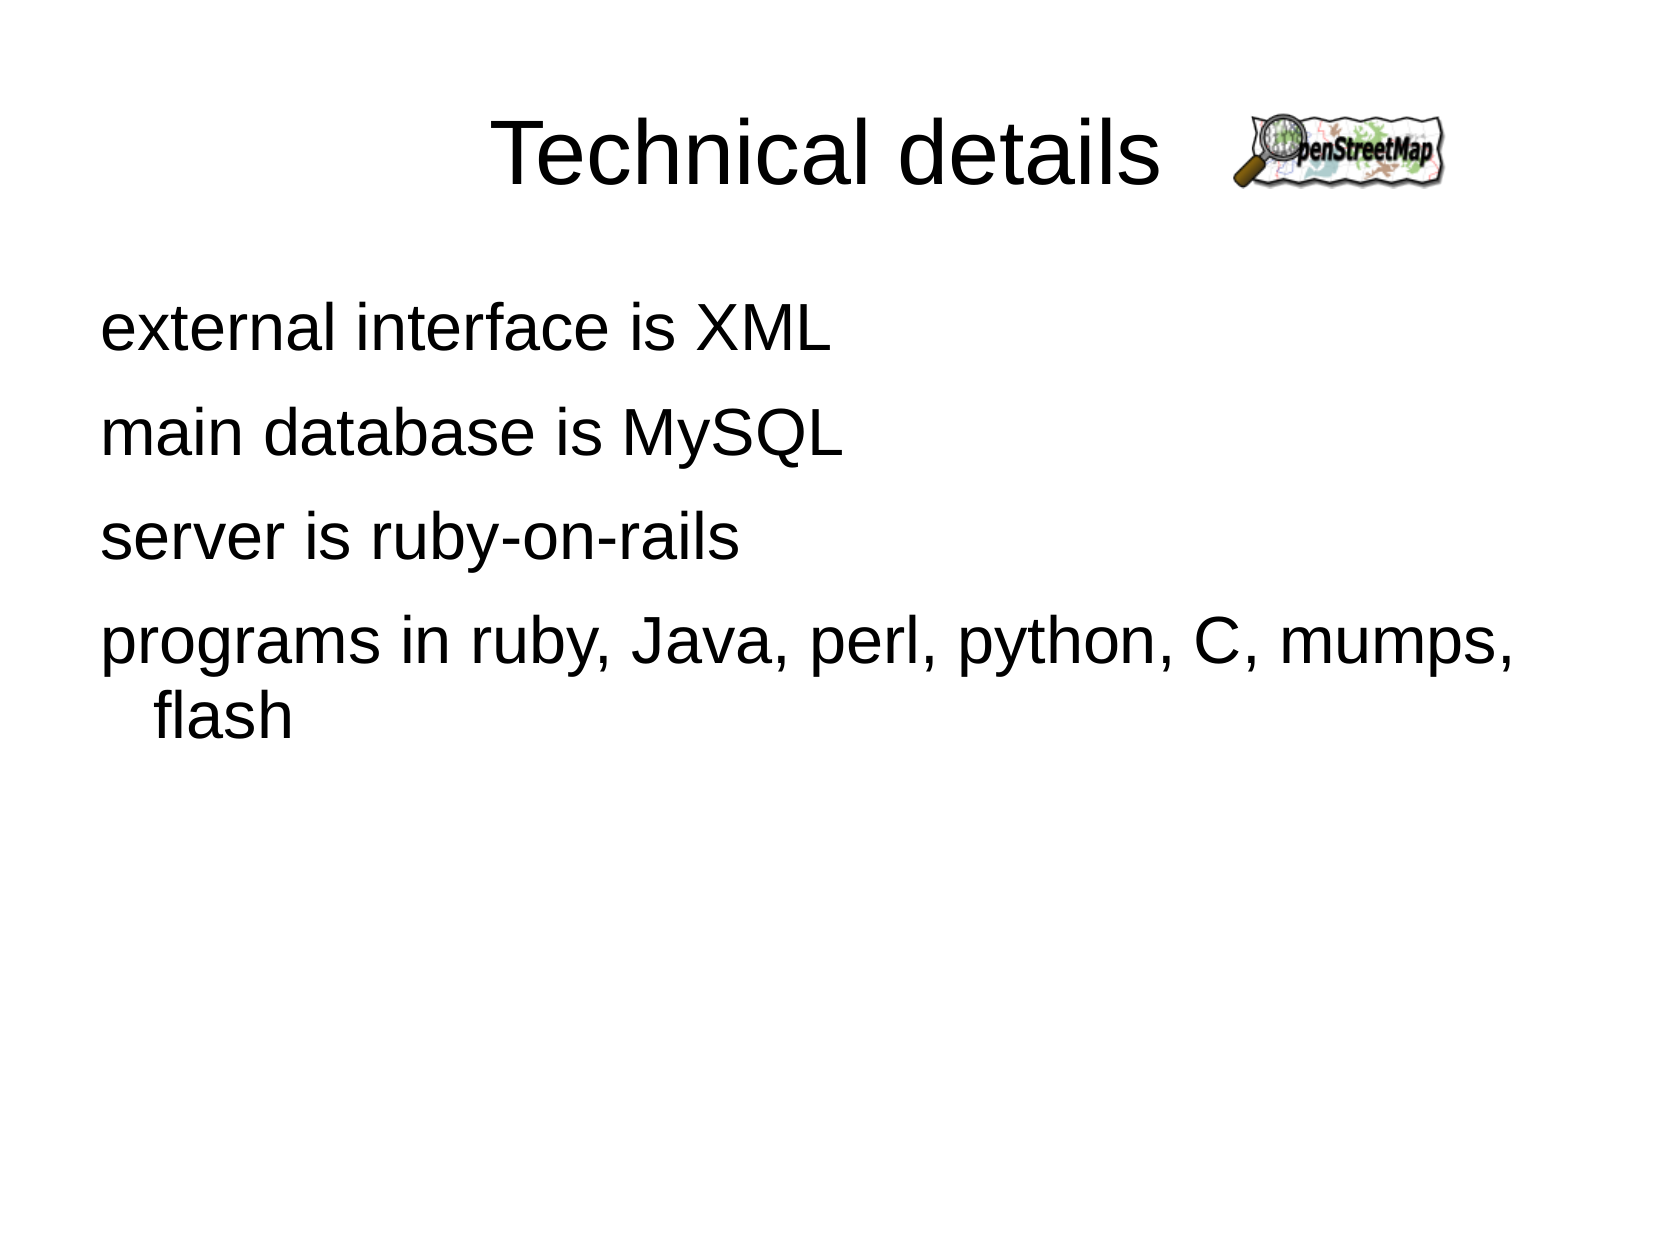

# Technical details
external interface is XML
main database is MySQL
server is ruby-on-rails
programs in ruby, Java, perl, python, C, mumps, flash